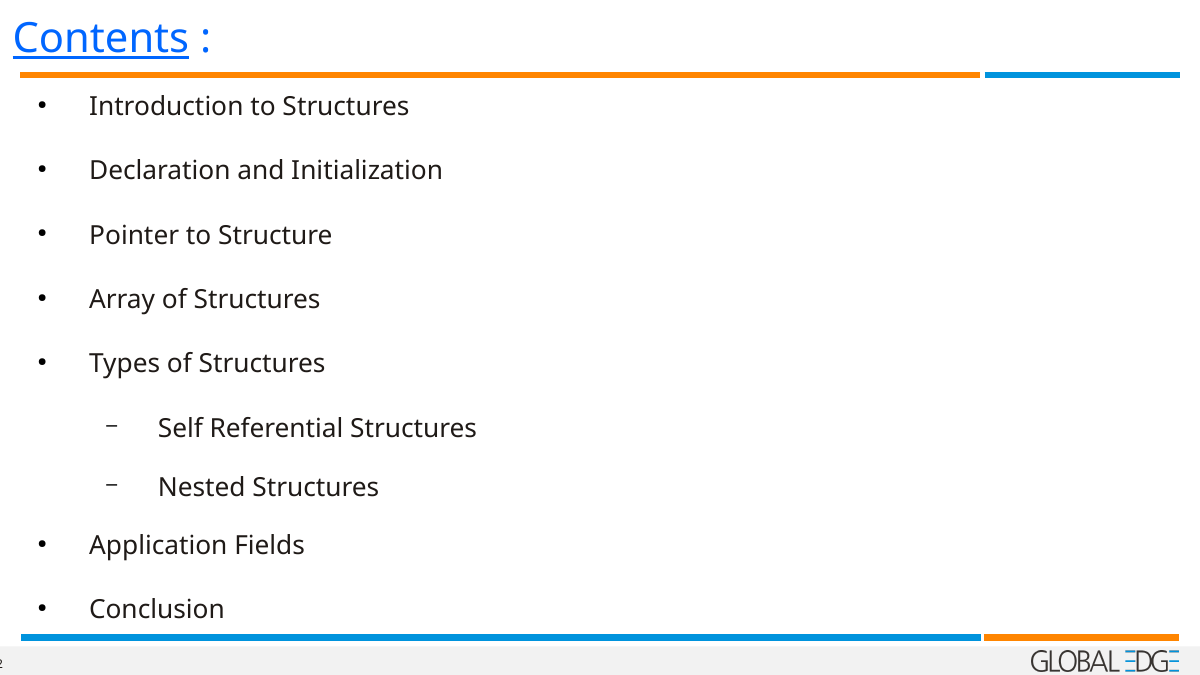

# Contents :
Introduction to Structures
Declaration and Initialization
Pointer to Structure
Array of Structures
Types of Structures
Self Referential Structures
Nested Structures
Application Fields
Conclusion